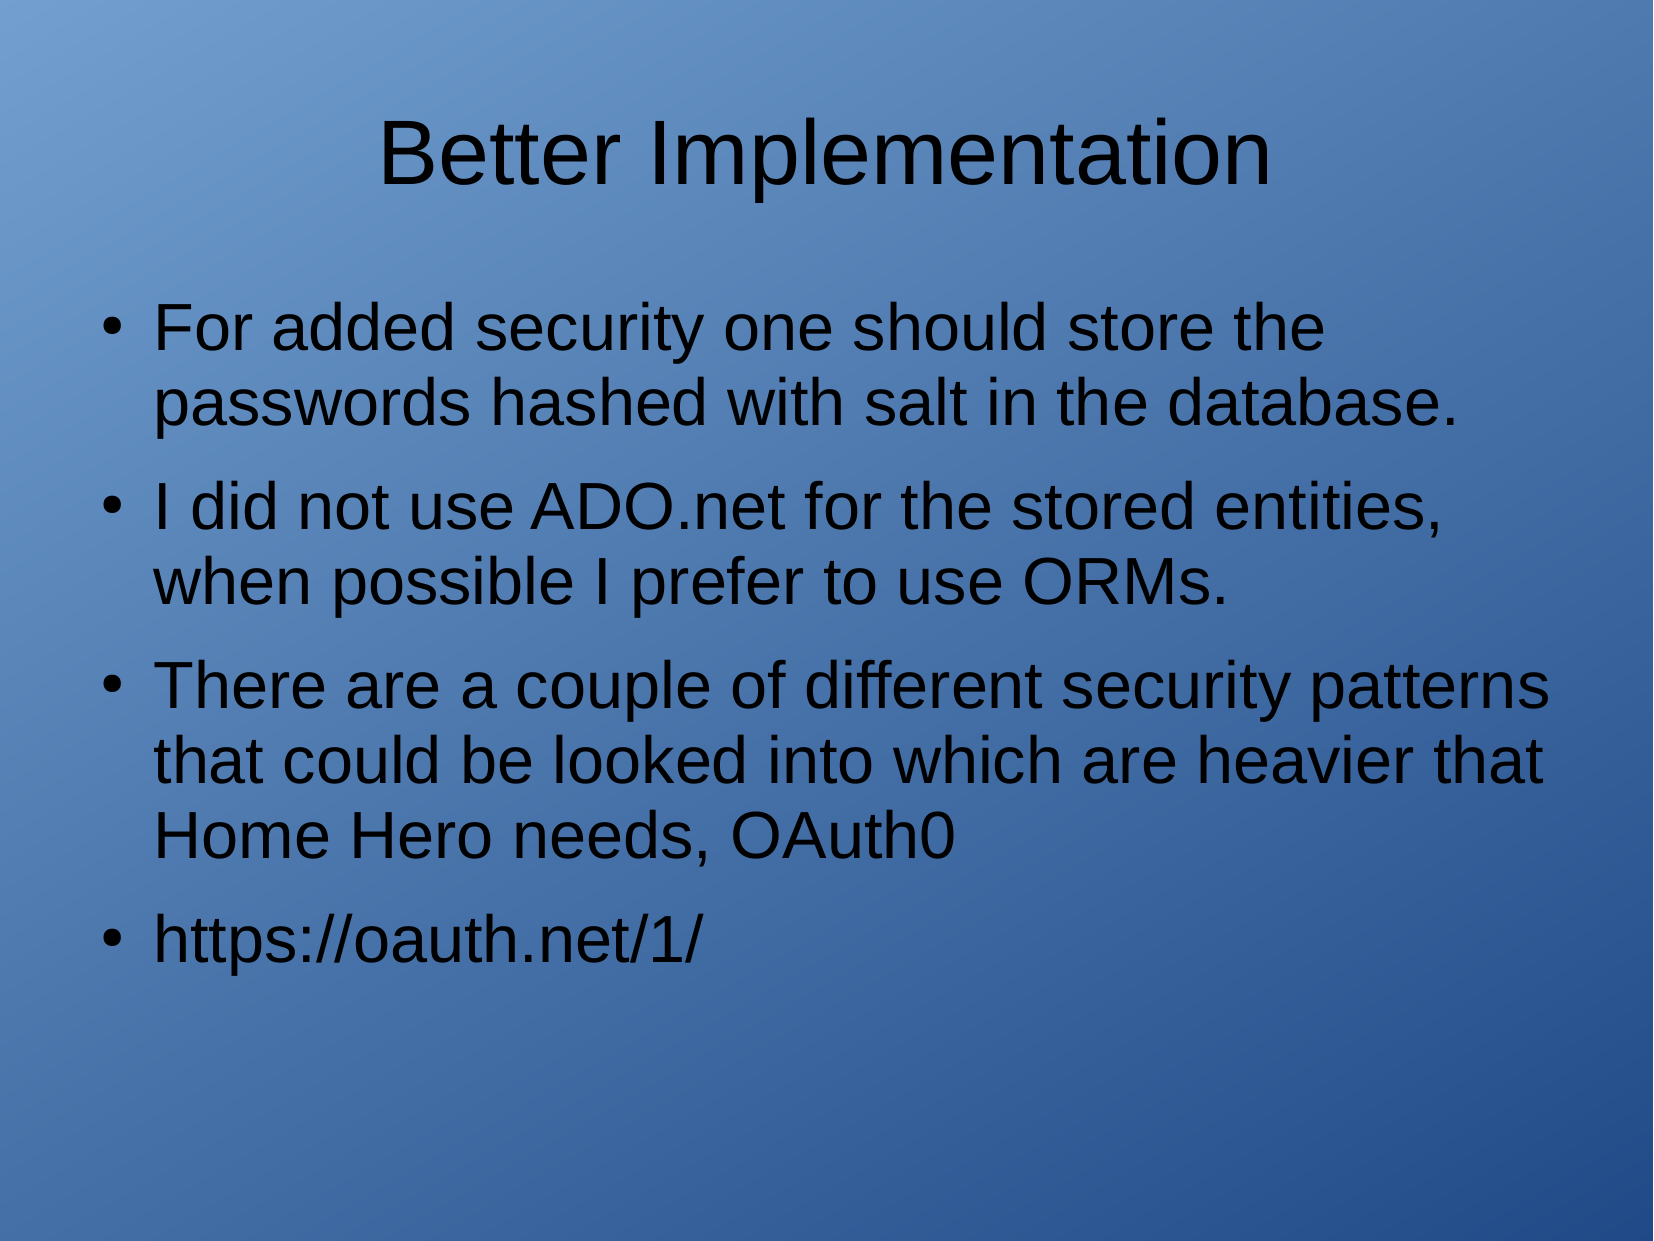

# Better Implementation
For added security one should store the passwords hashed with salt in the database.
I did not use ADO.net for the stored entities, when possible I prefer to use ORMs.
There are a couple of different security patterns that could be looked into which are heavier that Home Hero needs, OAuth0
https://oauth.net/1/